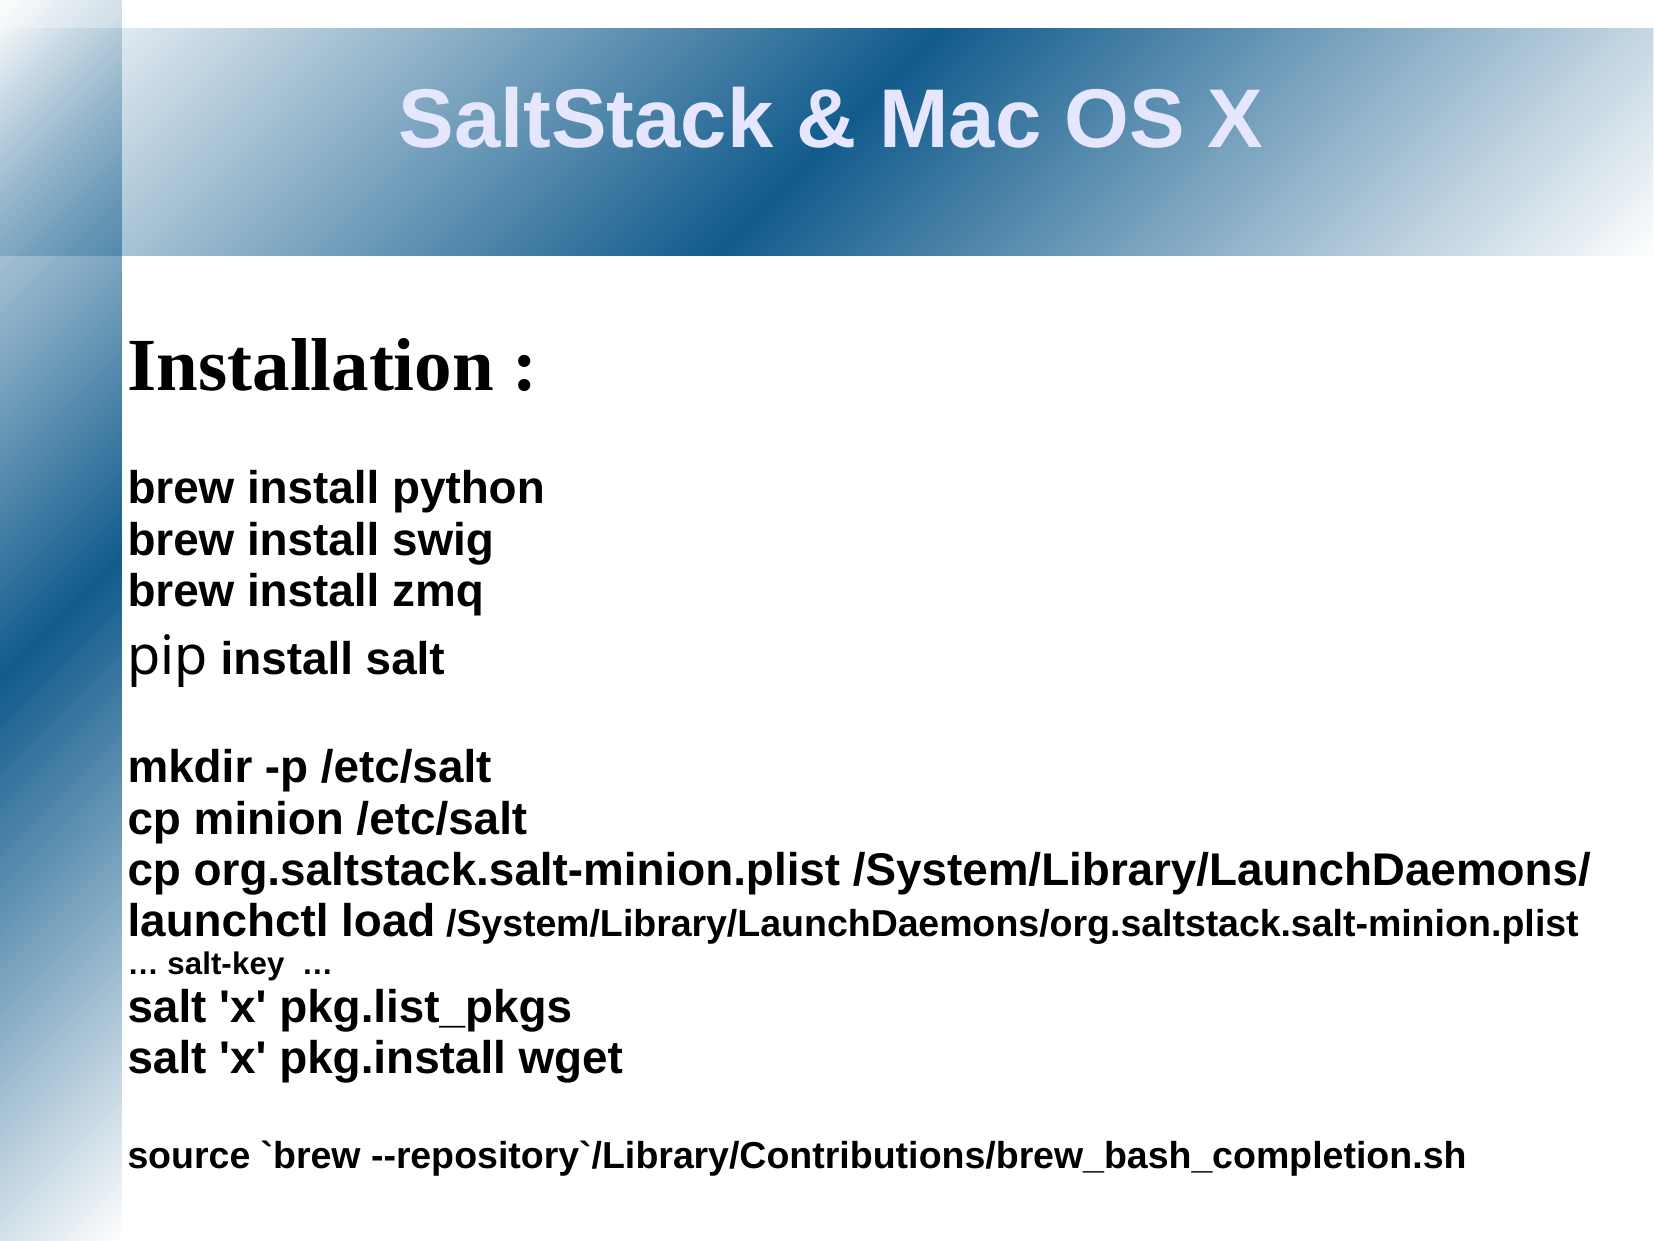

# SaltStack & Mac OS X
Installation :
brew install python
brew install swig
brew install zmq
pip install salt
mkdir -p /etc/salt
cp minion /etc/salt
cp org.saltstack.salt-minion.plist /System/Library/LaunchDaemons/
launchctl load /System/Library/LaunchDaemons/org.saltstack.salt-minion.plist
… salt-key …
salt 'x' pkg.list_pkgs
salt 'x' pkg.install wget
source `brew --repository`/Library/Contributions/brew_bash_completion.sh